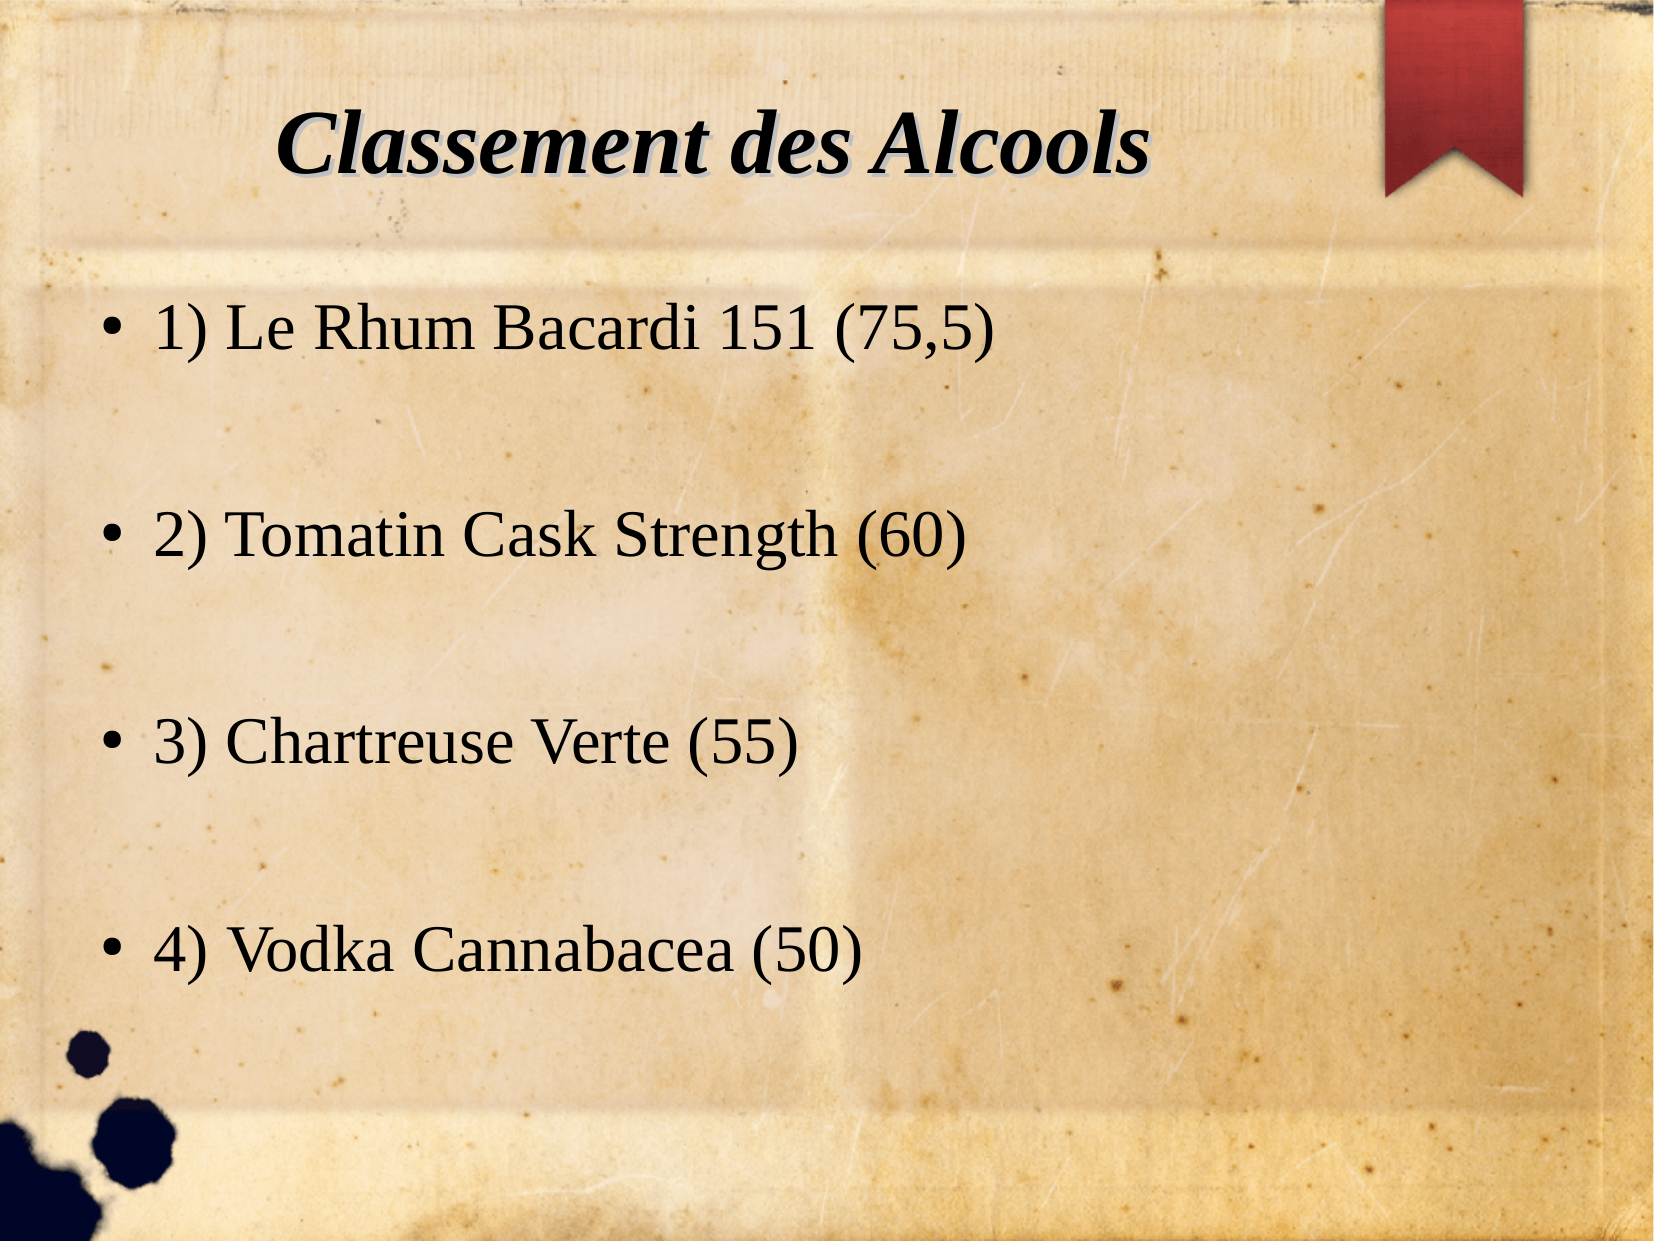

# Classement des Alcools
1) Le Rhum Bacardi 151 (75,5)
2) Tomatin Cask Strength (60)
3) Chartreuse Verte (55)
4) Vodka Cannabacea (50)